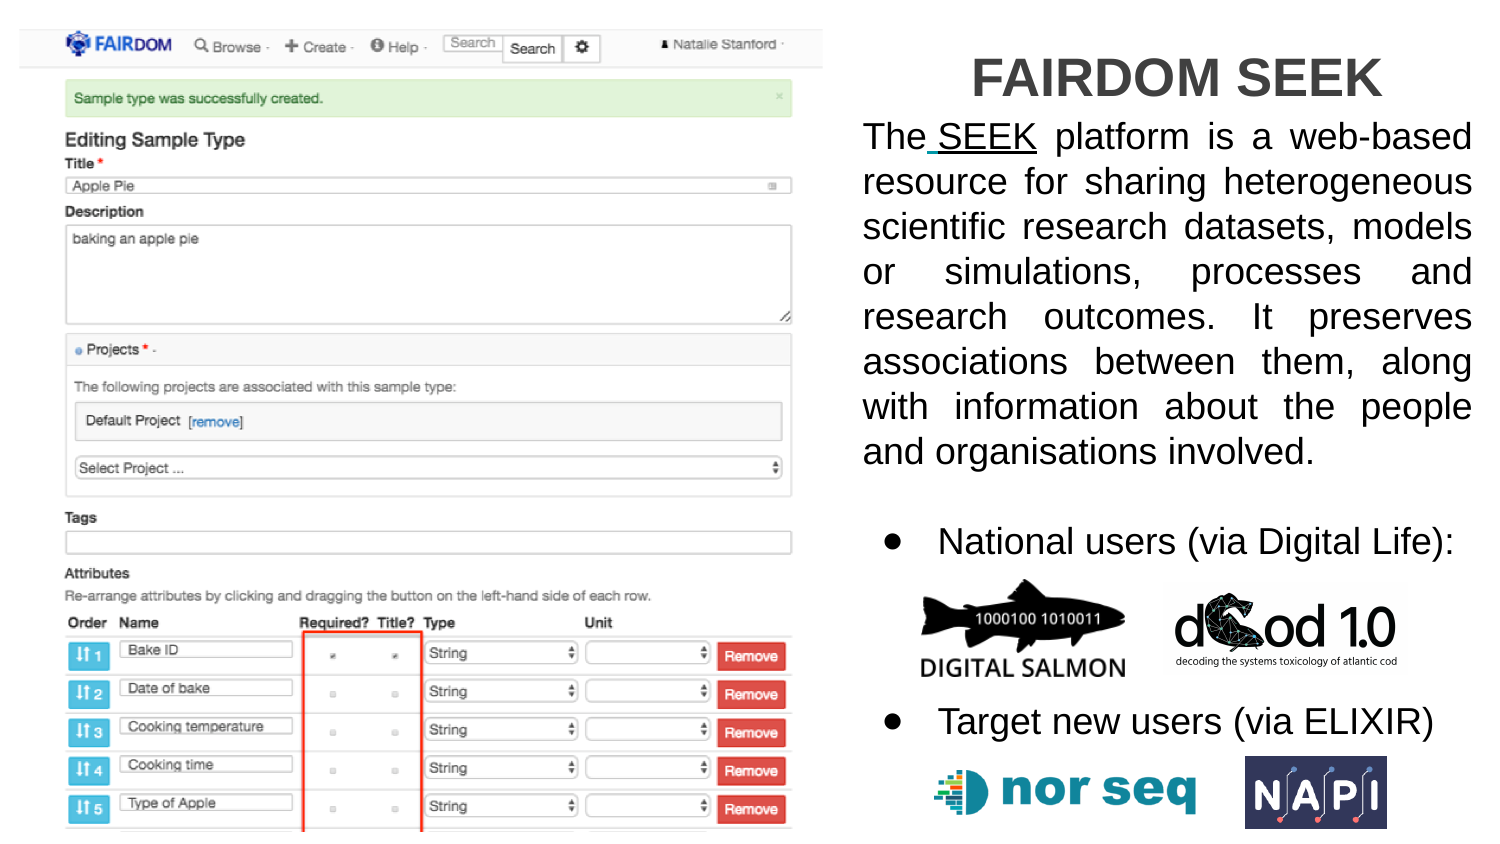

FAIRDOM SEEK
The SEEK platform is a web-based resource for sharing heterogeneous scientific research datasets, models or simulations, processes and research outcomes. It preserves associations between them, along with information about the people and organisations involved.
National users (via Digital Life):
Target new users (via ELIXIR)